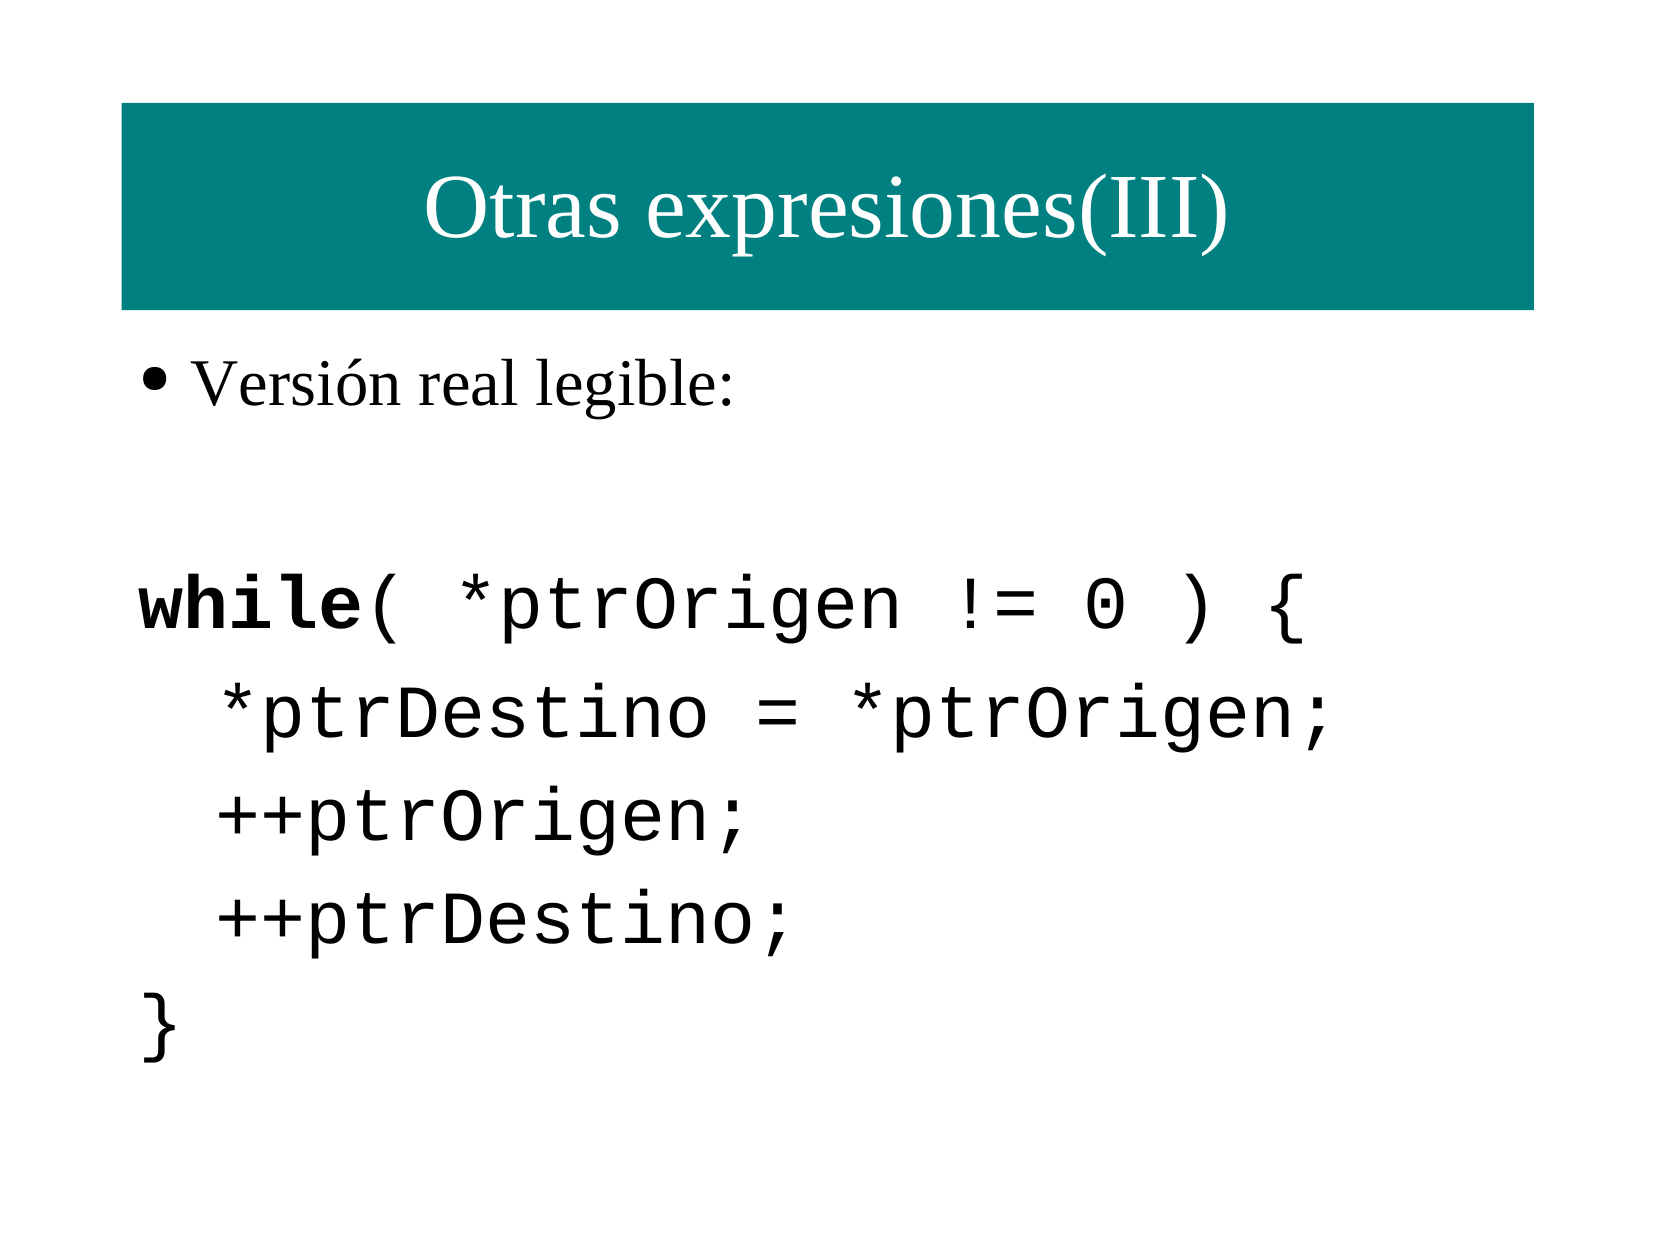

Otras expresiones(III)
Otras expresiones(III)
Versión real legible:
while( *ptrOrigen != 0 ) {
*ptrDestino = *ptrOrigen;
++ptrOrigen;
++ptrDestino;
}